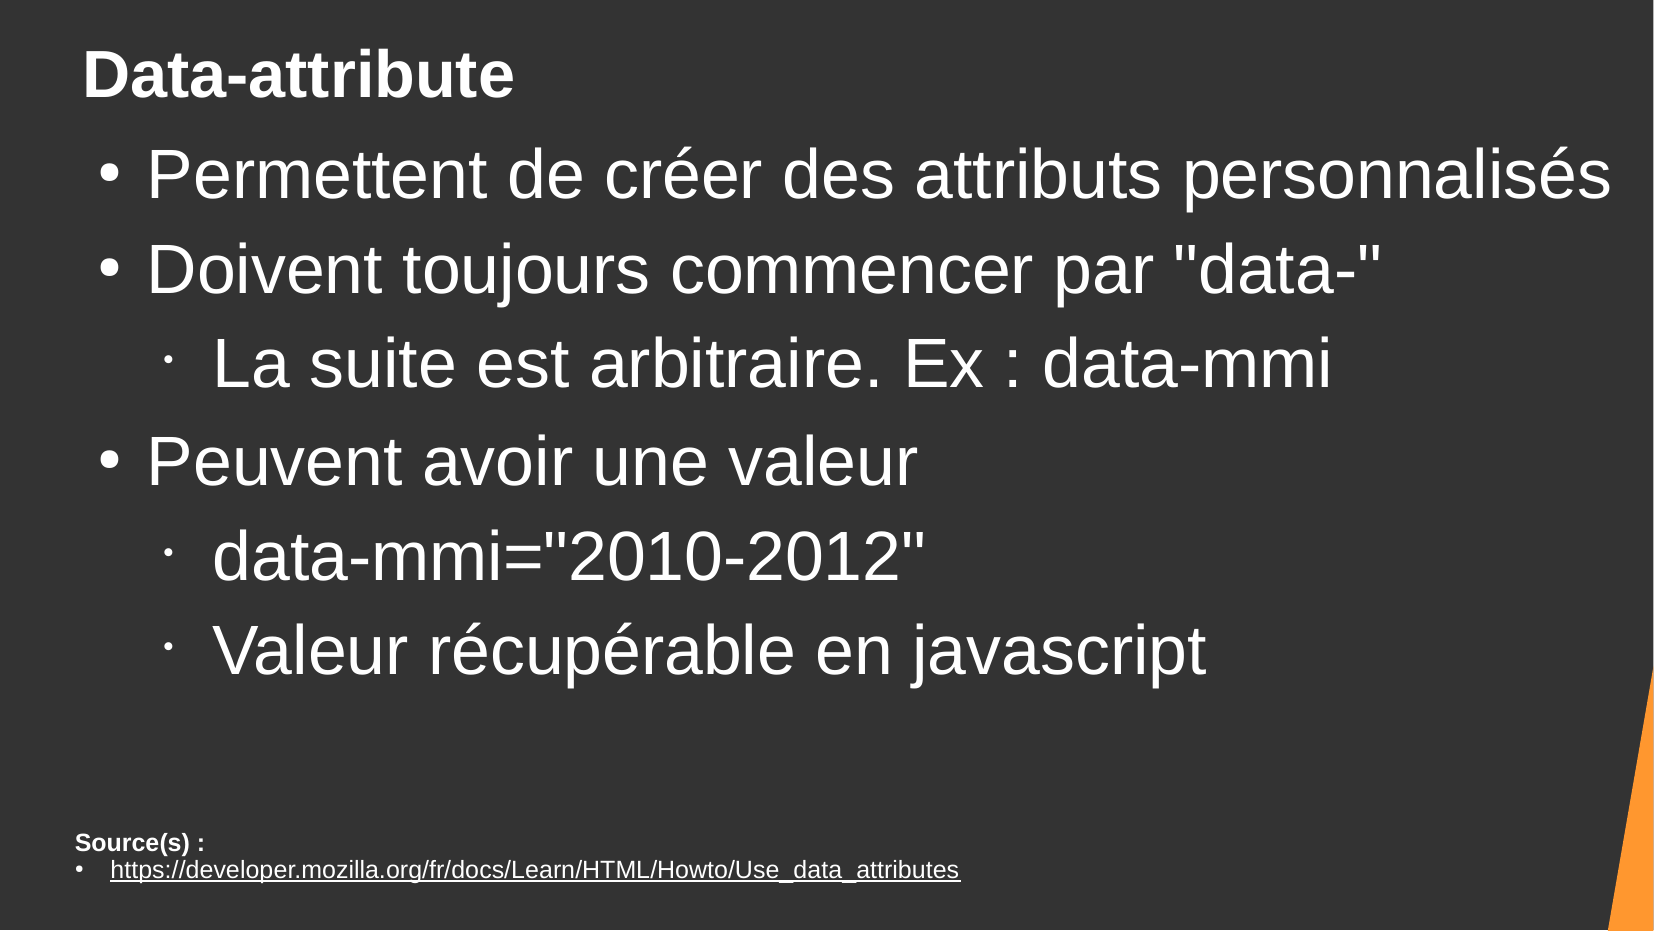

# Data-attribute
Permettent de créer des attributs personnalisés
Doivent toujours commencer par "data-"
La suite est arbitraire. Ex : data-mmi
Peuvent avoir une valeur
data-mmi="2010-2012"
Valeur récupérable en javascript
Source(s) :
https://developer.mozilla.org/fr/docs/Learn/HTML/Howto/Use_data_attributes